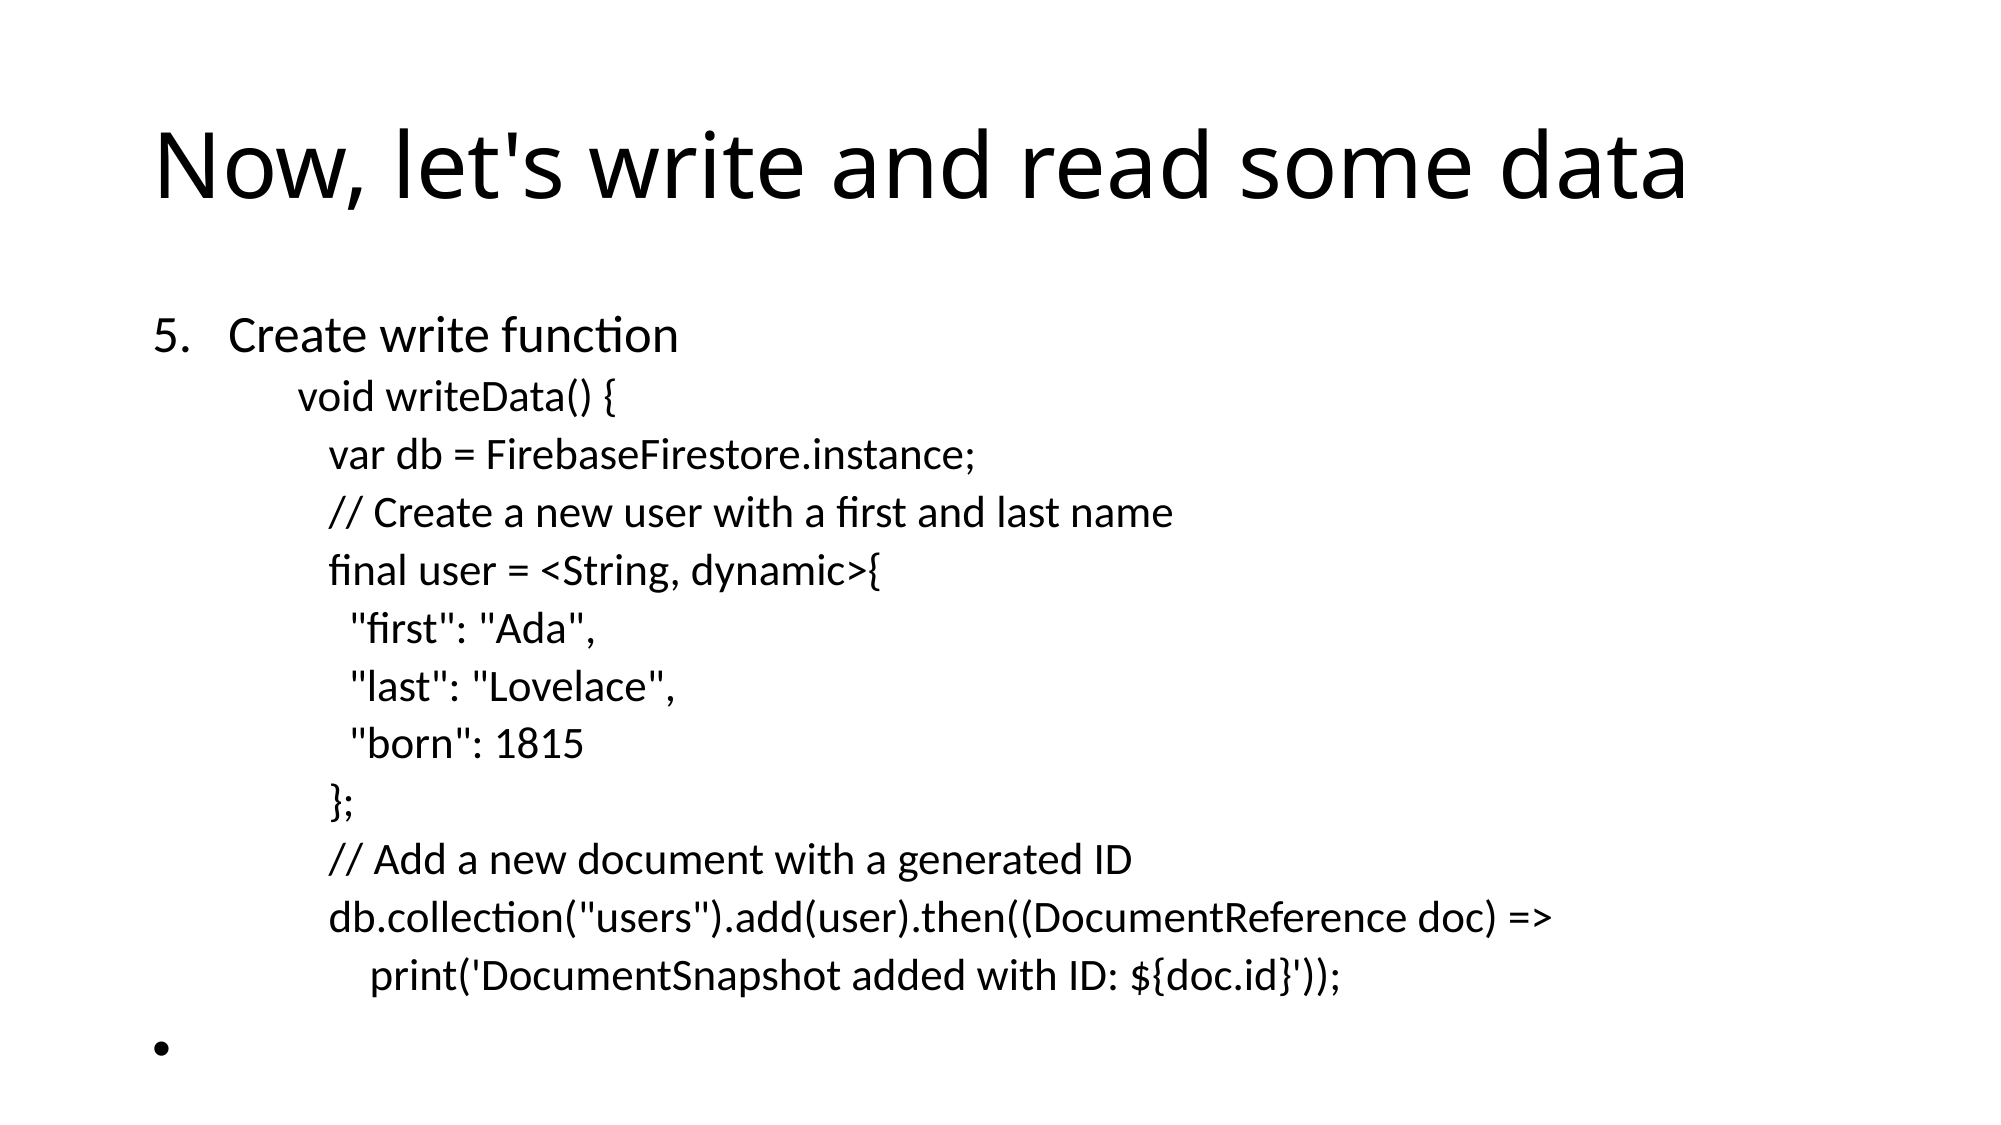

# Now, let's write and read some data
Create write function
 void writeData() {
 var db = FirebaseFirestore.instance;
 // Create a new user with a first and last name
 final user = <String, dynamic>{
 "first": "Ada",
 "last": "Lovelace",
 "born": 1815
 };
 // Add a new document with a generated ID
 db.collection("users").add(user).then((DocumentReference doc) =>
 print('DocumentSnapshot added with ID: ${doc.id}'));